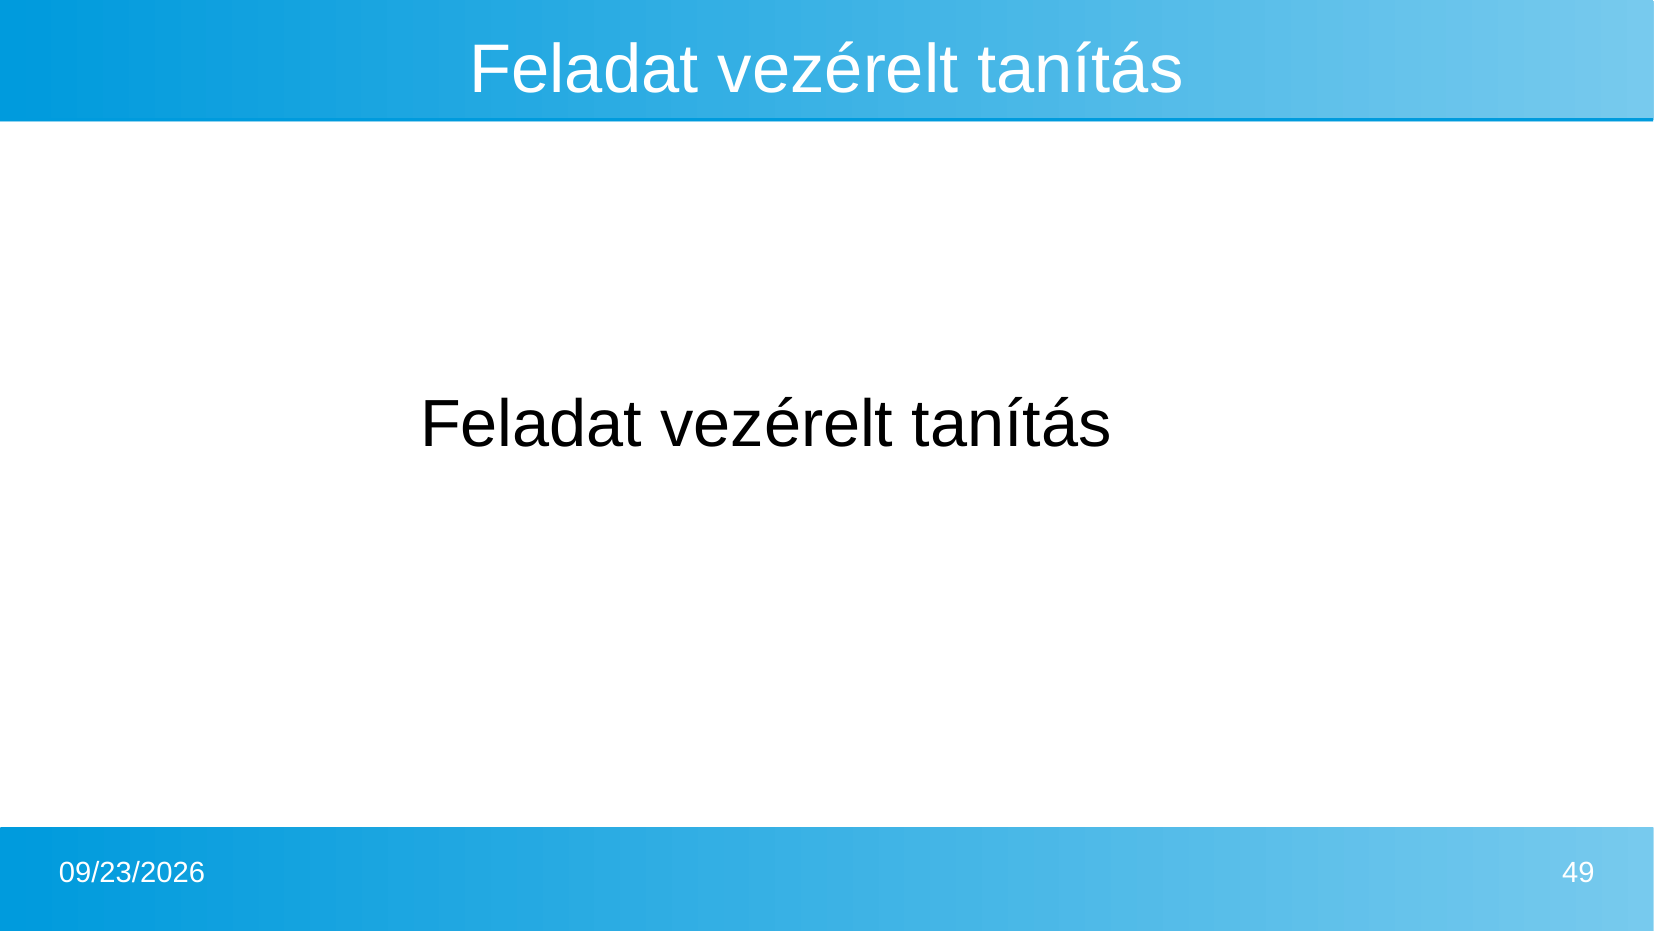

# Feladat vezérelt tanítás
Feladat vezérelt tanítás
49